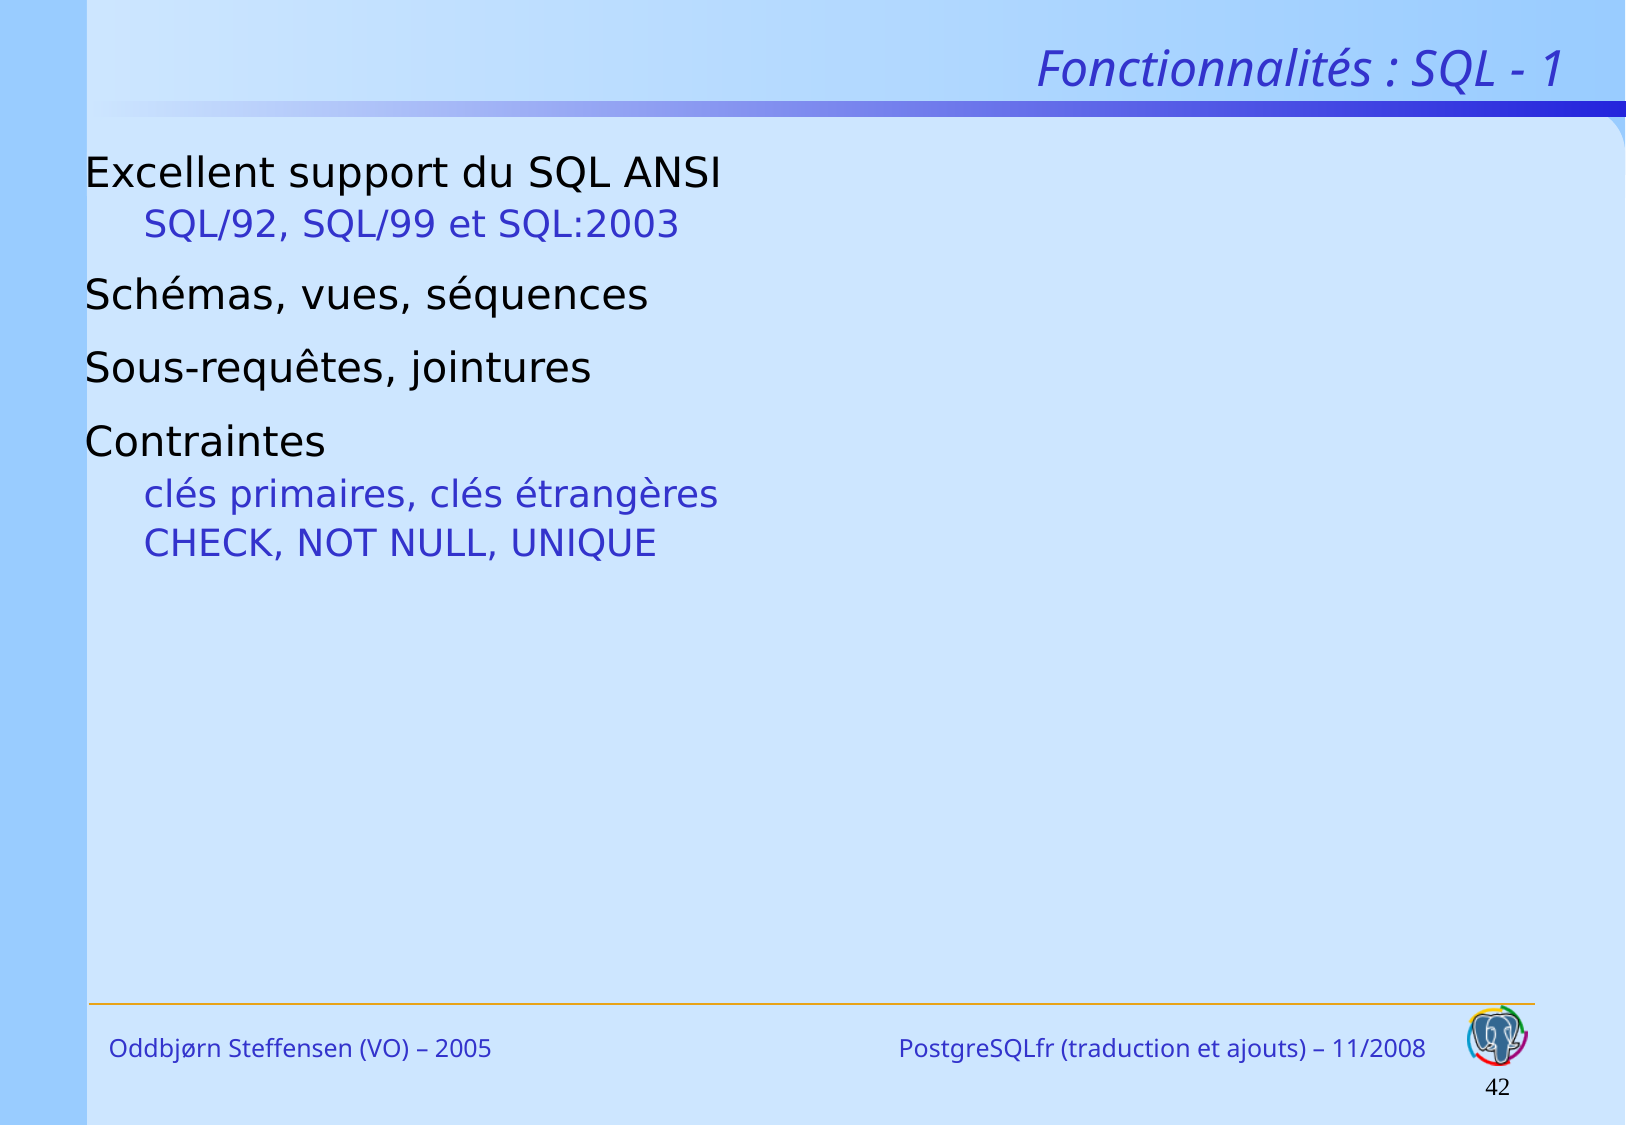

# Fonctionnalités : SQL - 1
Excellent support du SQL ANSI
SQL/92, SQL/99 et SQL:2003
Schémas, vues, séquences
Sous-requêtes, jointures
Contraintes
clés primaires, clés étrangères
CHECK, NOT NULL, UNIQUE